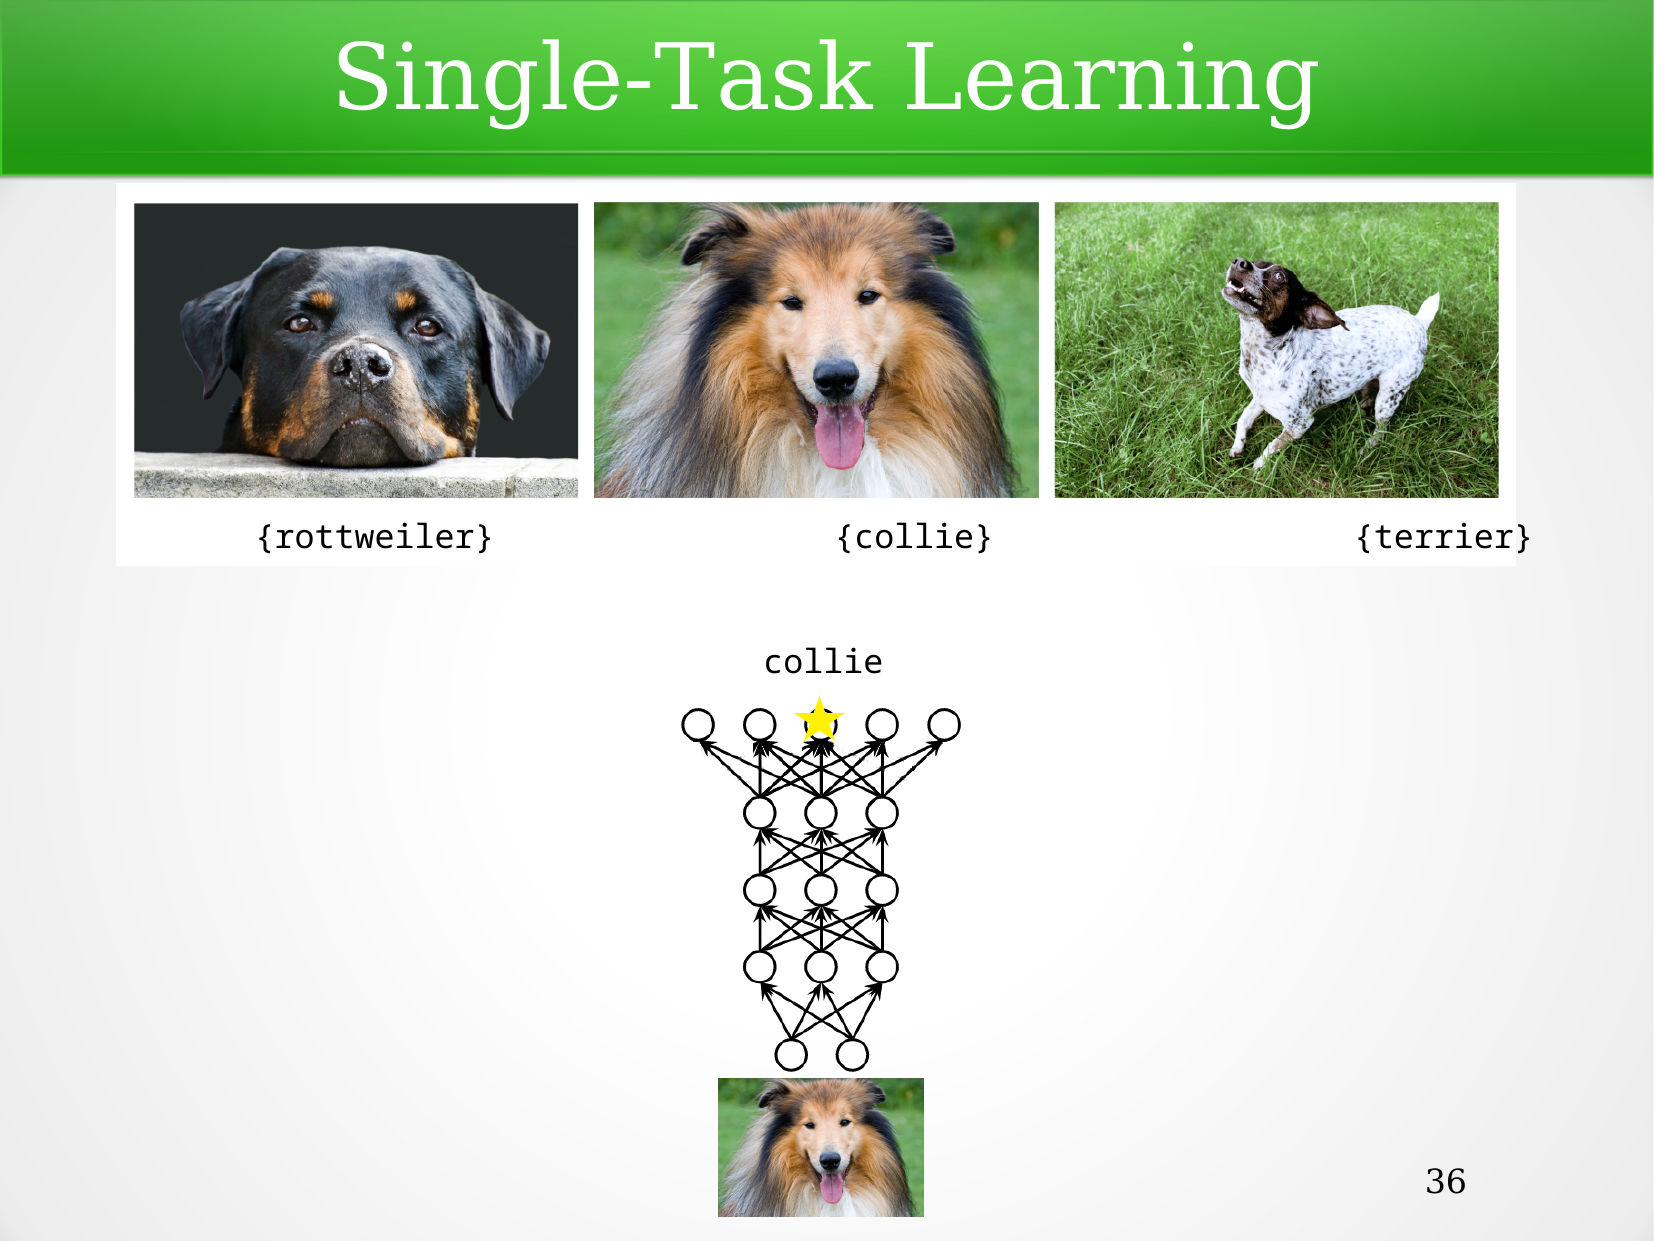

# Single-Task Learning
{rottweiler} {collie} {terrier}
 collie